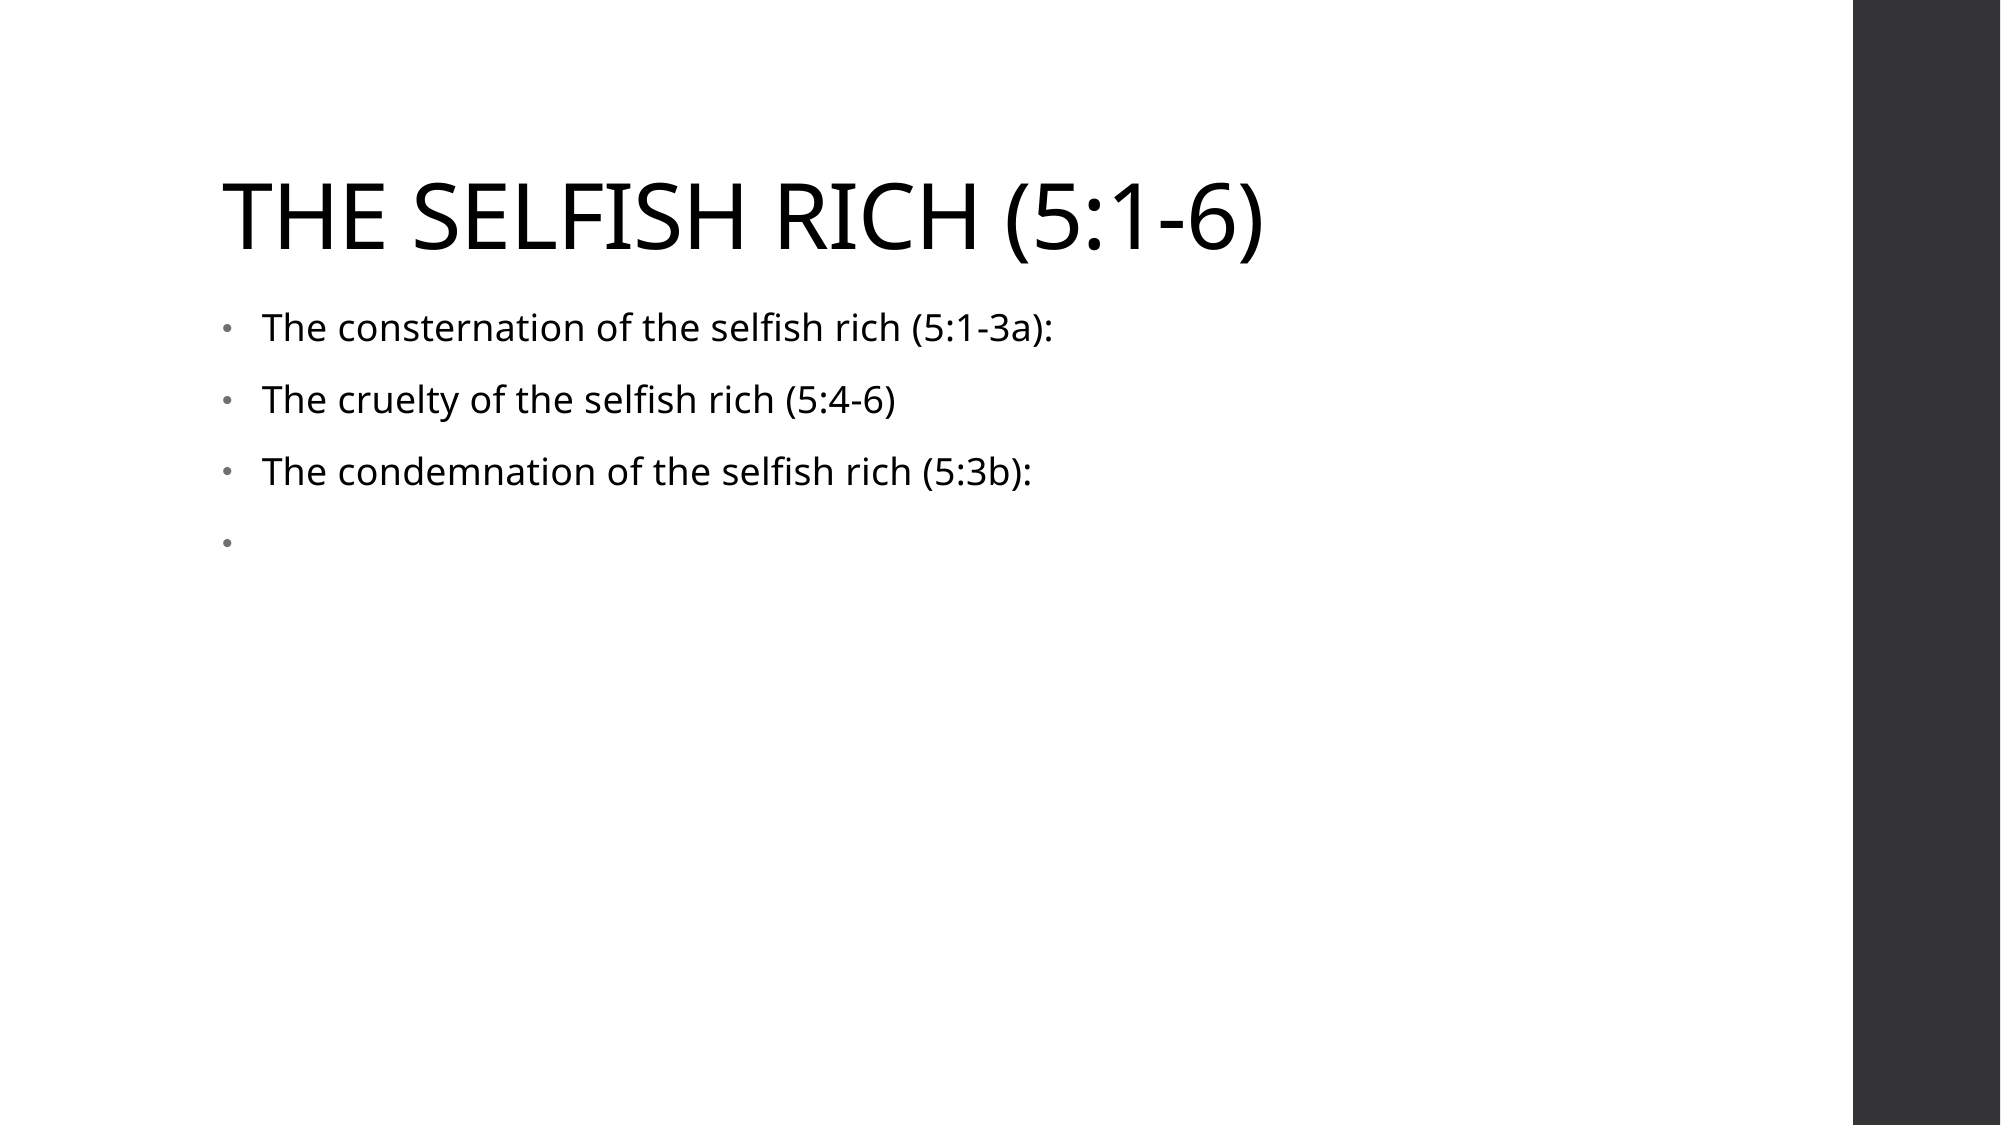

# THE SELFISH RICH (5:1-6)
 The consternation of the selfish rich (5:1-3a):
 The cruelty of the selfish rich (5:4-6)
 The condemnation of the selfish rich (5:3b):